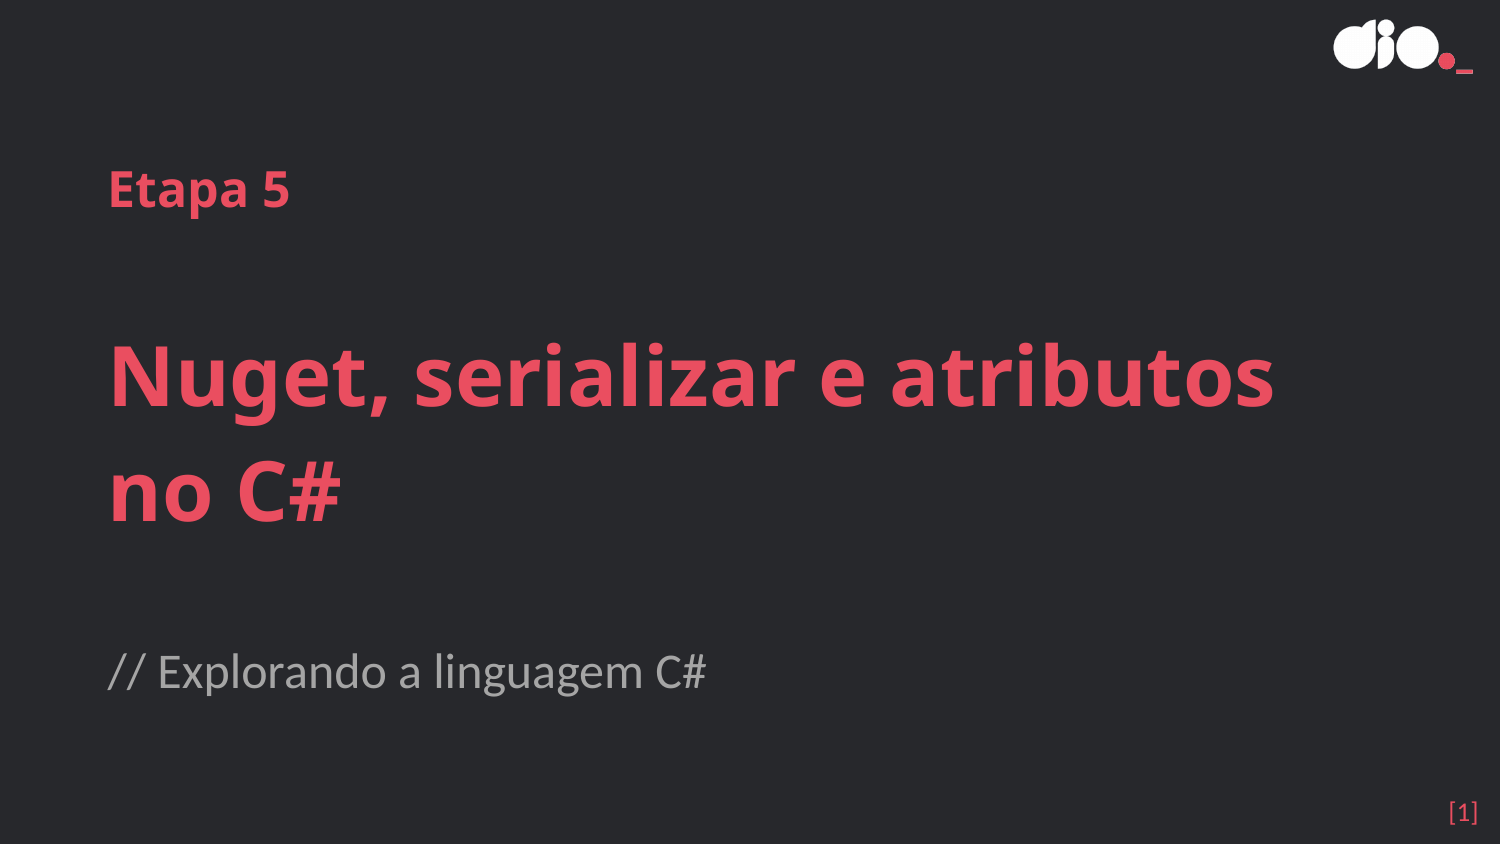

Etapa 5
Nuget, serializar e atributos no C#
// Explorando a linguagem C#